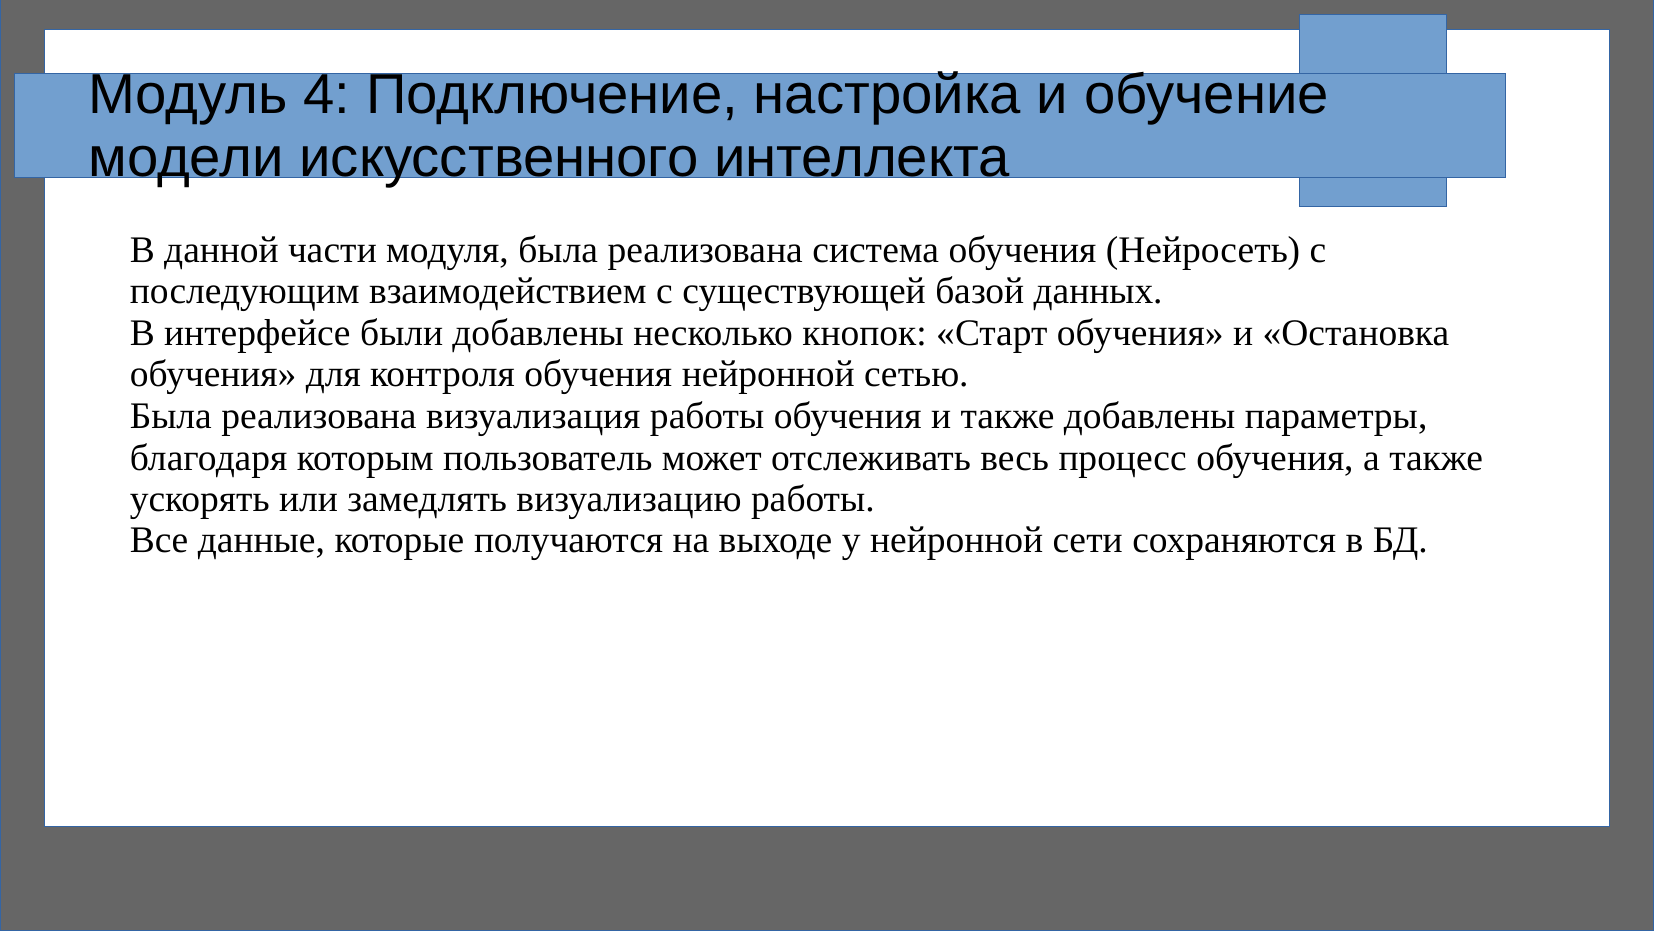

# Модуль 4: Подключение, настройка и обучение модели искусственного интеллекта
В данной части модуля, была реализована система обучения (Нейросеть) с последующим взаимодействием с существующей базой данных.
В интерфейсе были добавлены несколько кнопок: «Старт обучения» и «Остановка обучения» для контроля обучения нейронной сетью.
Была реализована визуализация работы обучения и также добавлены параметры, благодаря которым пользователь может отслеживать весь процесс обучения, а также ускорять или замедлять визуализацию работы.
Все данные, которые получаются на выходе у нейронной сети сохраняются в БД.